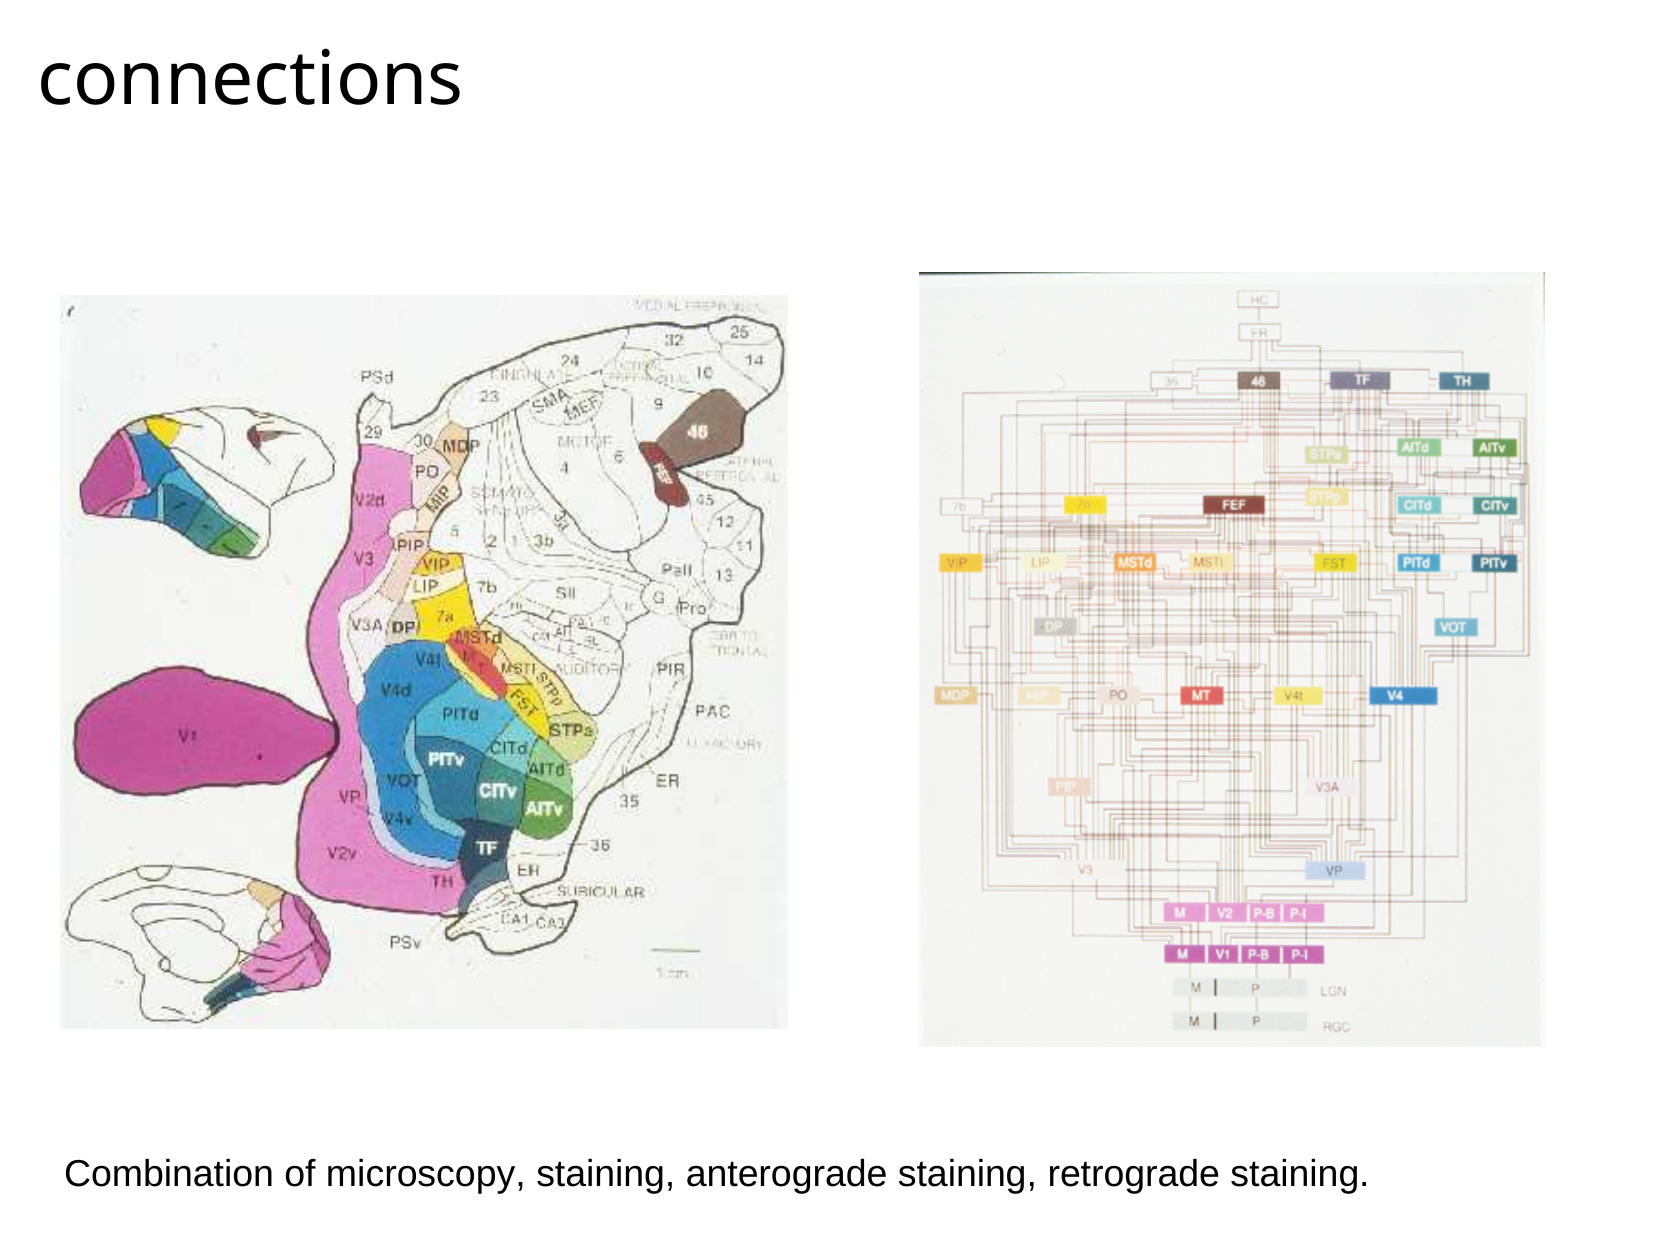

# connections
Combination of microscopy, staining, anterograde staining, retrograde staining.